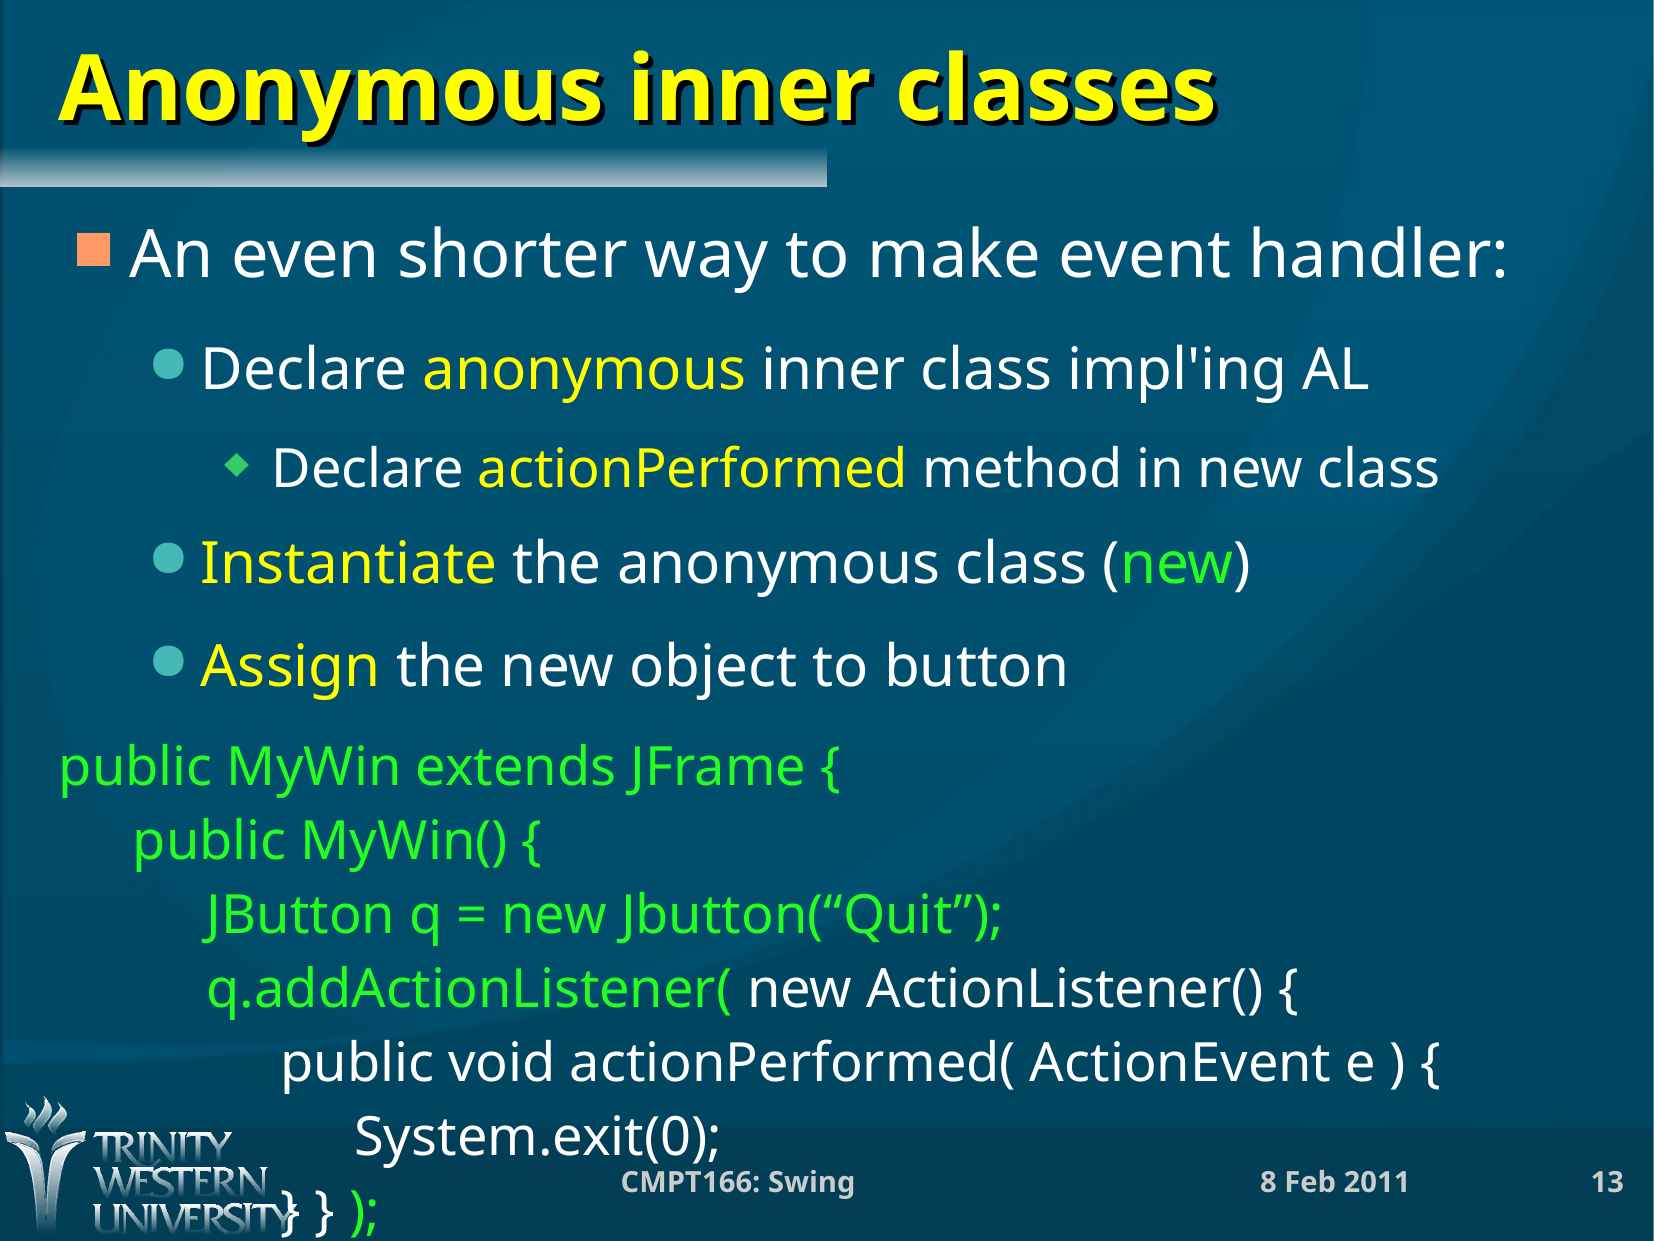

# Anonymous inner classes
An even shorter way to make event handler:
Declare anonymous inner class impl'ing AL
Declare actionPerformed method in new class
Instantiate the anonymous class (new)
Assign the new object to button
public MyWin extends JFrame {
	public MyWin() {
		JButton q = new Jbutton(“Quit”);
		q.addActionListener( new ActionListener() {
			public void actionPerformed( ActionEvent e ) {
				System.exit(0);
			} } );
	}
CMPT166: Swing
8 Feb 2011
13